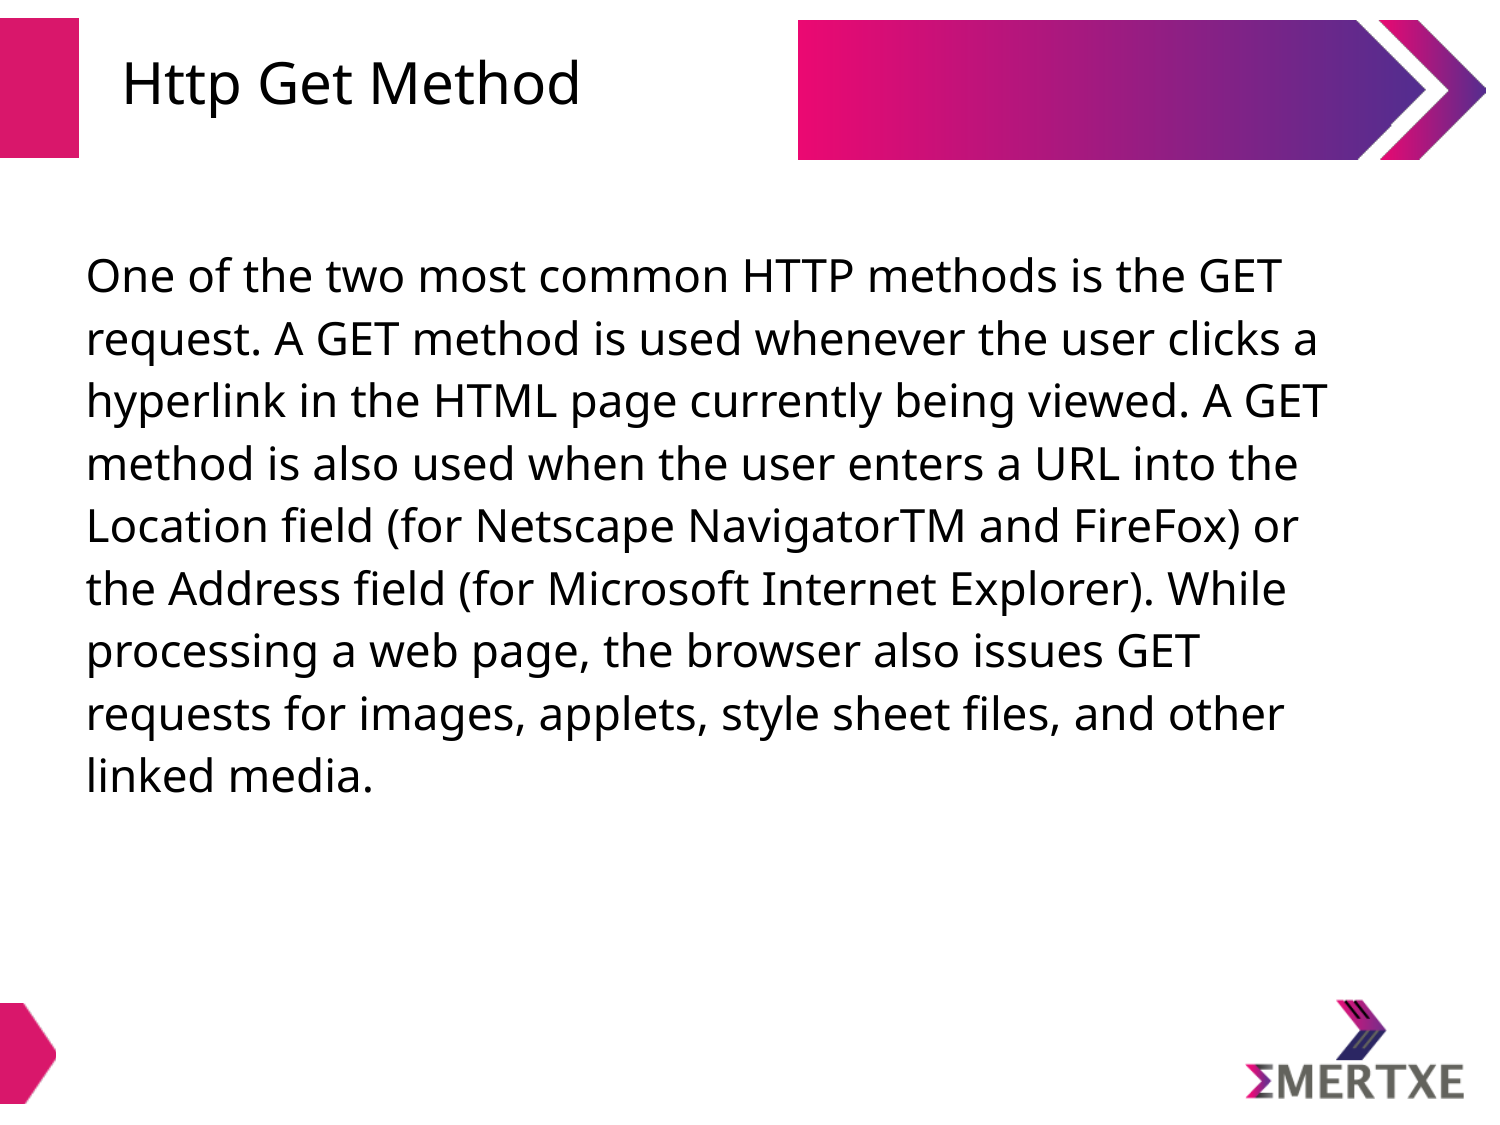

Http Get Method
One of the two most common HTTP methods is the GET request. A GET method is used whenever the user clicks a hyperlink in the HTML page currently being viewed. A GET method is also used when the user enters a URL into the Location field (for Netscape NavigatorTM and FireFox) or the Address field (for Microsoft Internet Explorer). While processing a web page, the browser also issues GET requests for images, applets, style sheet files, and other linked media.